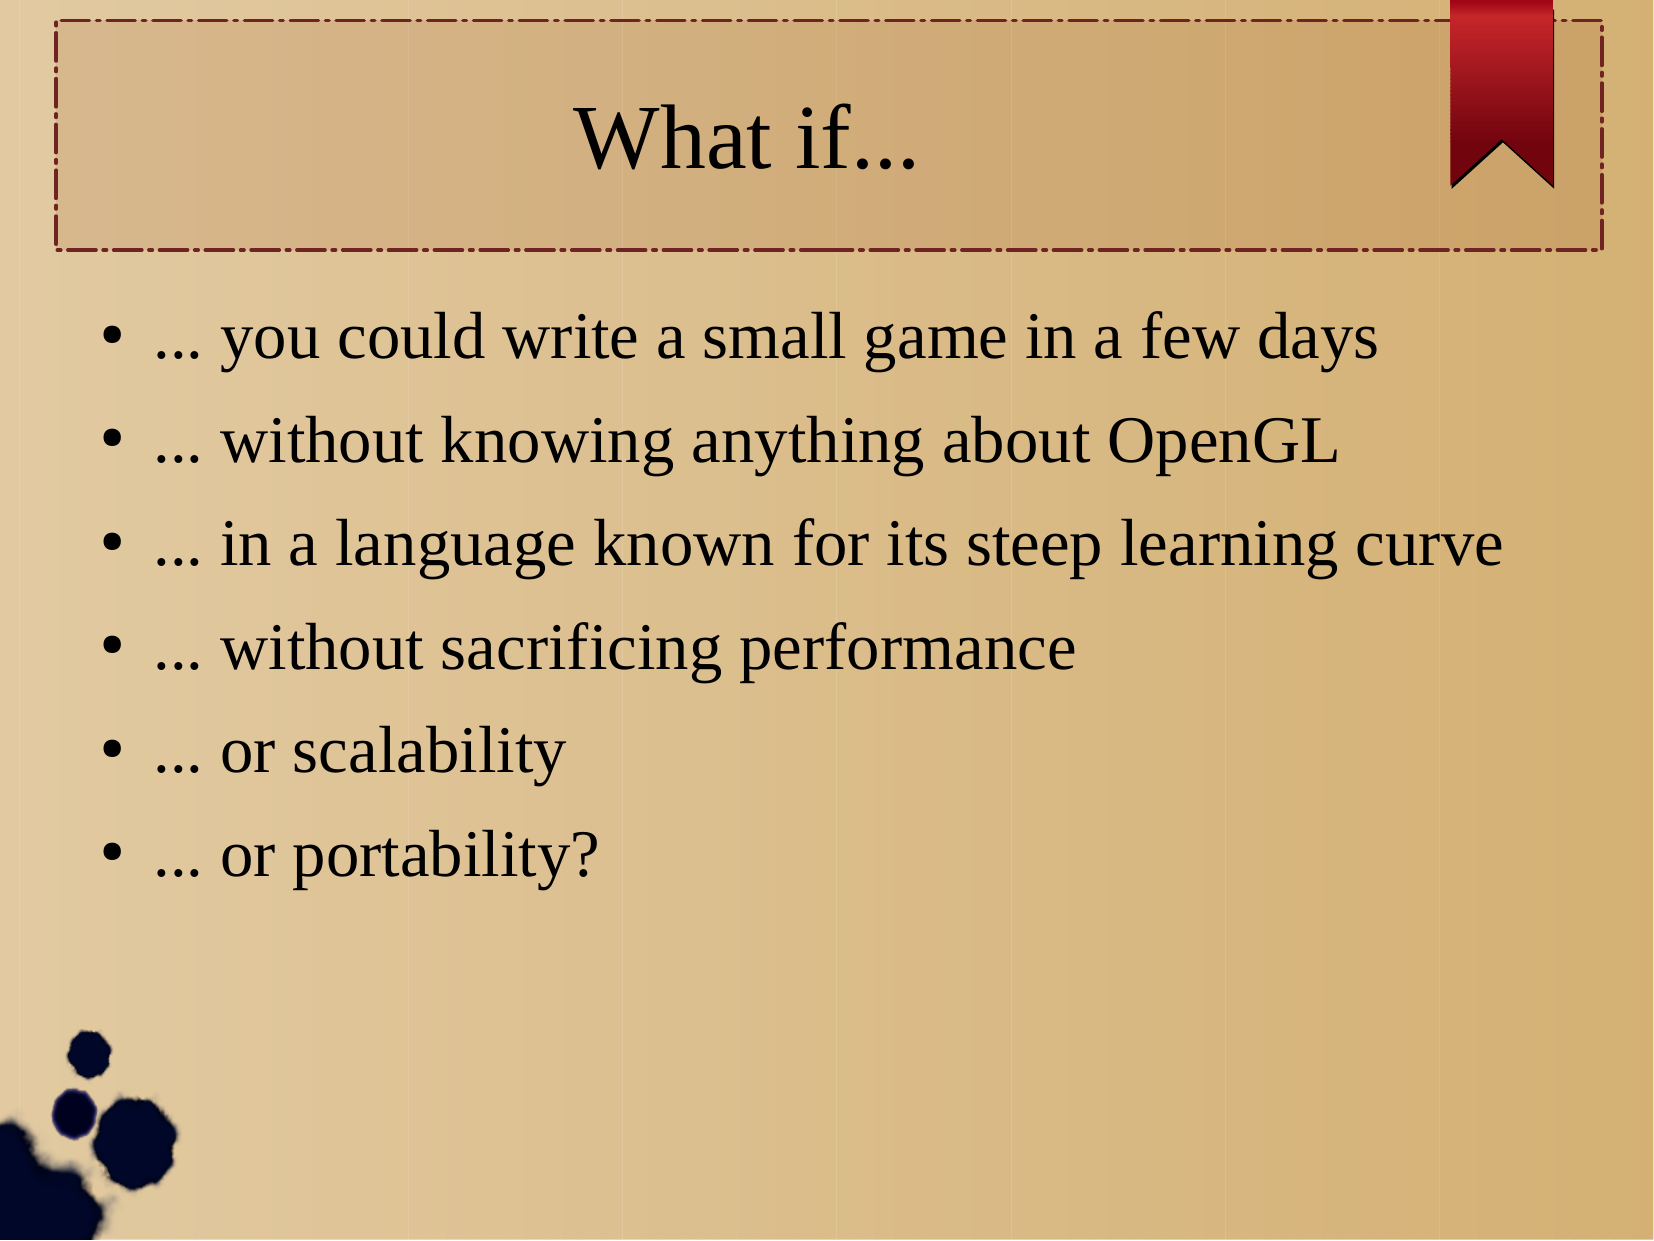

# What if...
... you could write a small game in a few days
... without knowing anything about OpenGL
... in a language known for its steep learning curve
... without sacrificing performance
... or scalability
... or portability?